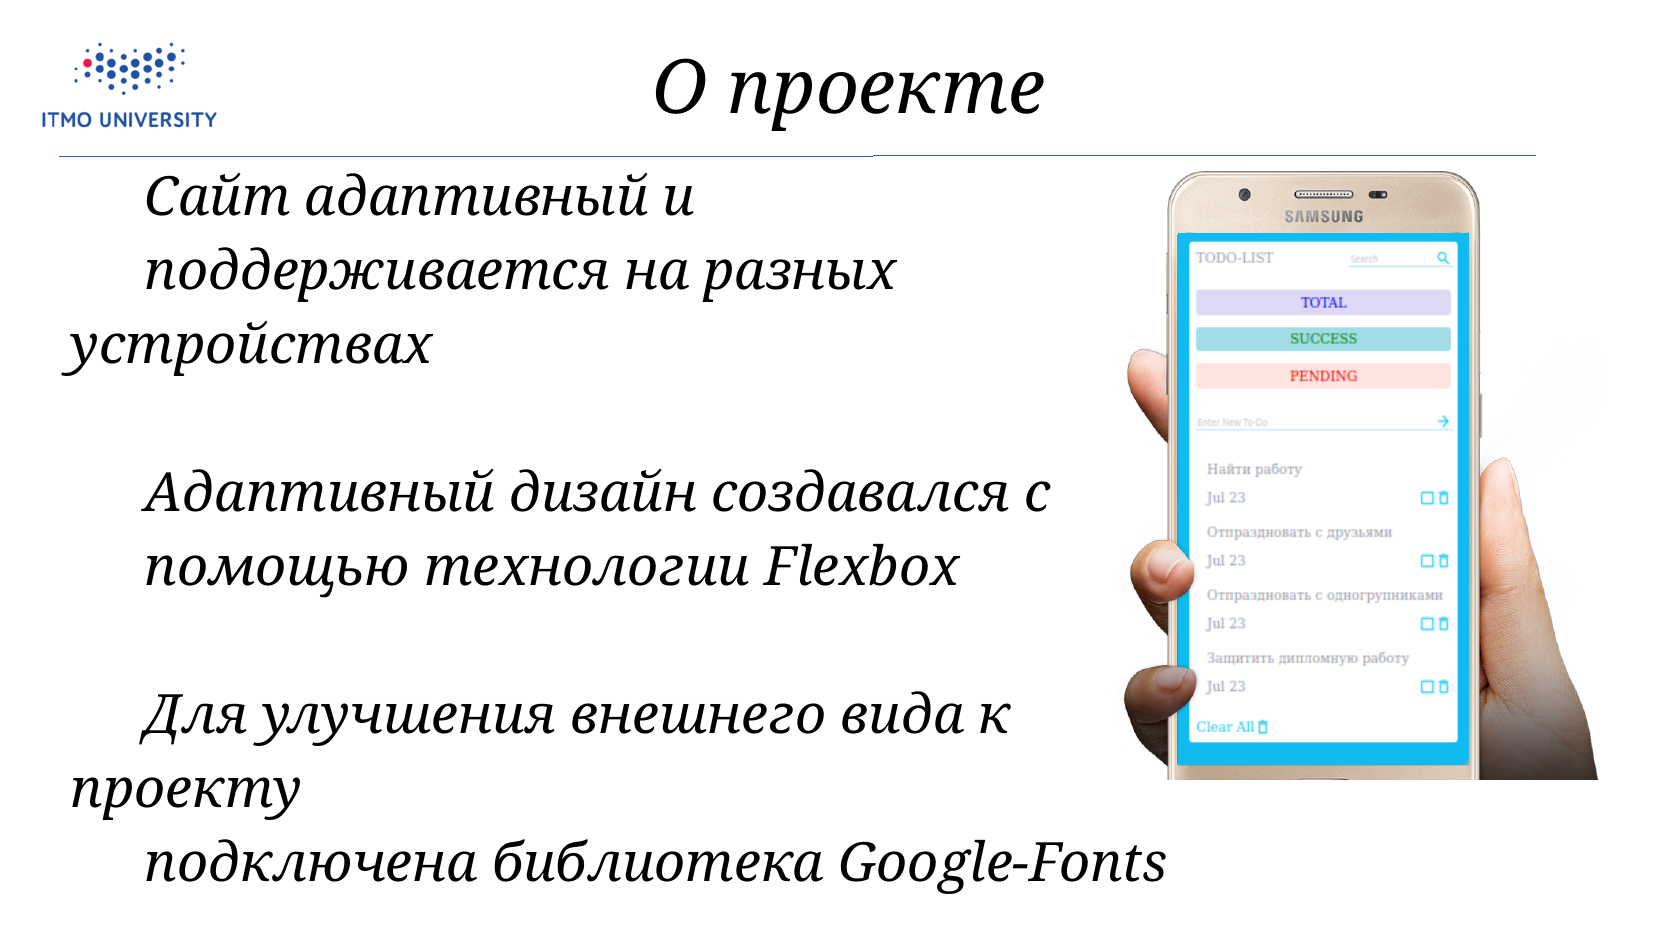

О проекте
# Сайт адаптивный и поддерживается на разных устройствах Адаптивный дизайн создавался с помощью технологии Flexbox Для улучшения внешнего вида к проекту подключена библиотека Google-Fonts